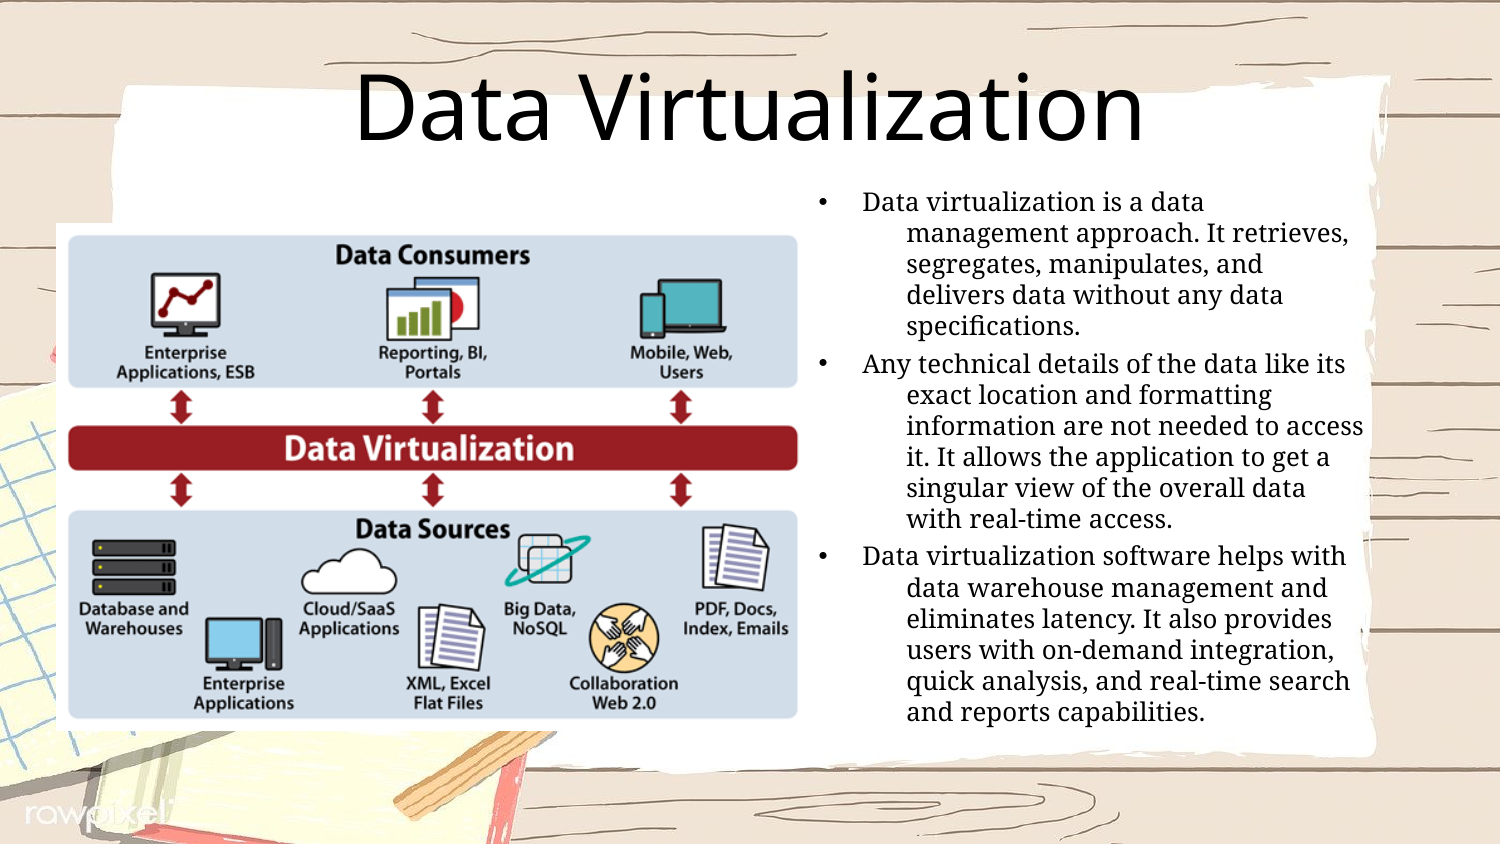

# Data Virtualization
Data virtualization is a data management approach. It retrieves, segregates, manipulates, and delivers data without any data specifications.
Any technical details of the data like its exact location and formatting information are not needed to access it. It allows the application to get a singular view of the overall data with real-time access.
Data virtualization software helps with data warehouse management and eliminates latency. It also provides users with on-demand integration, quick analysis, and real-time search and reports capabilities.